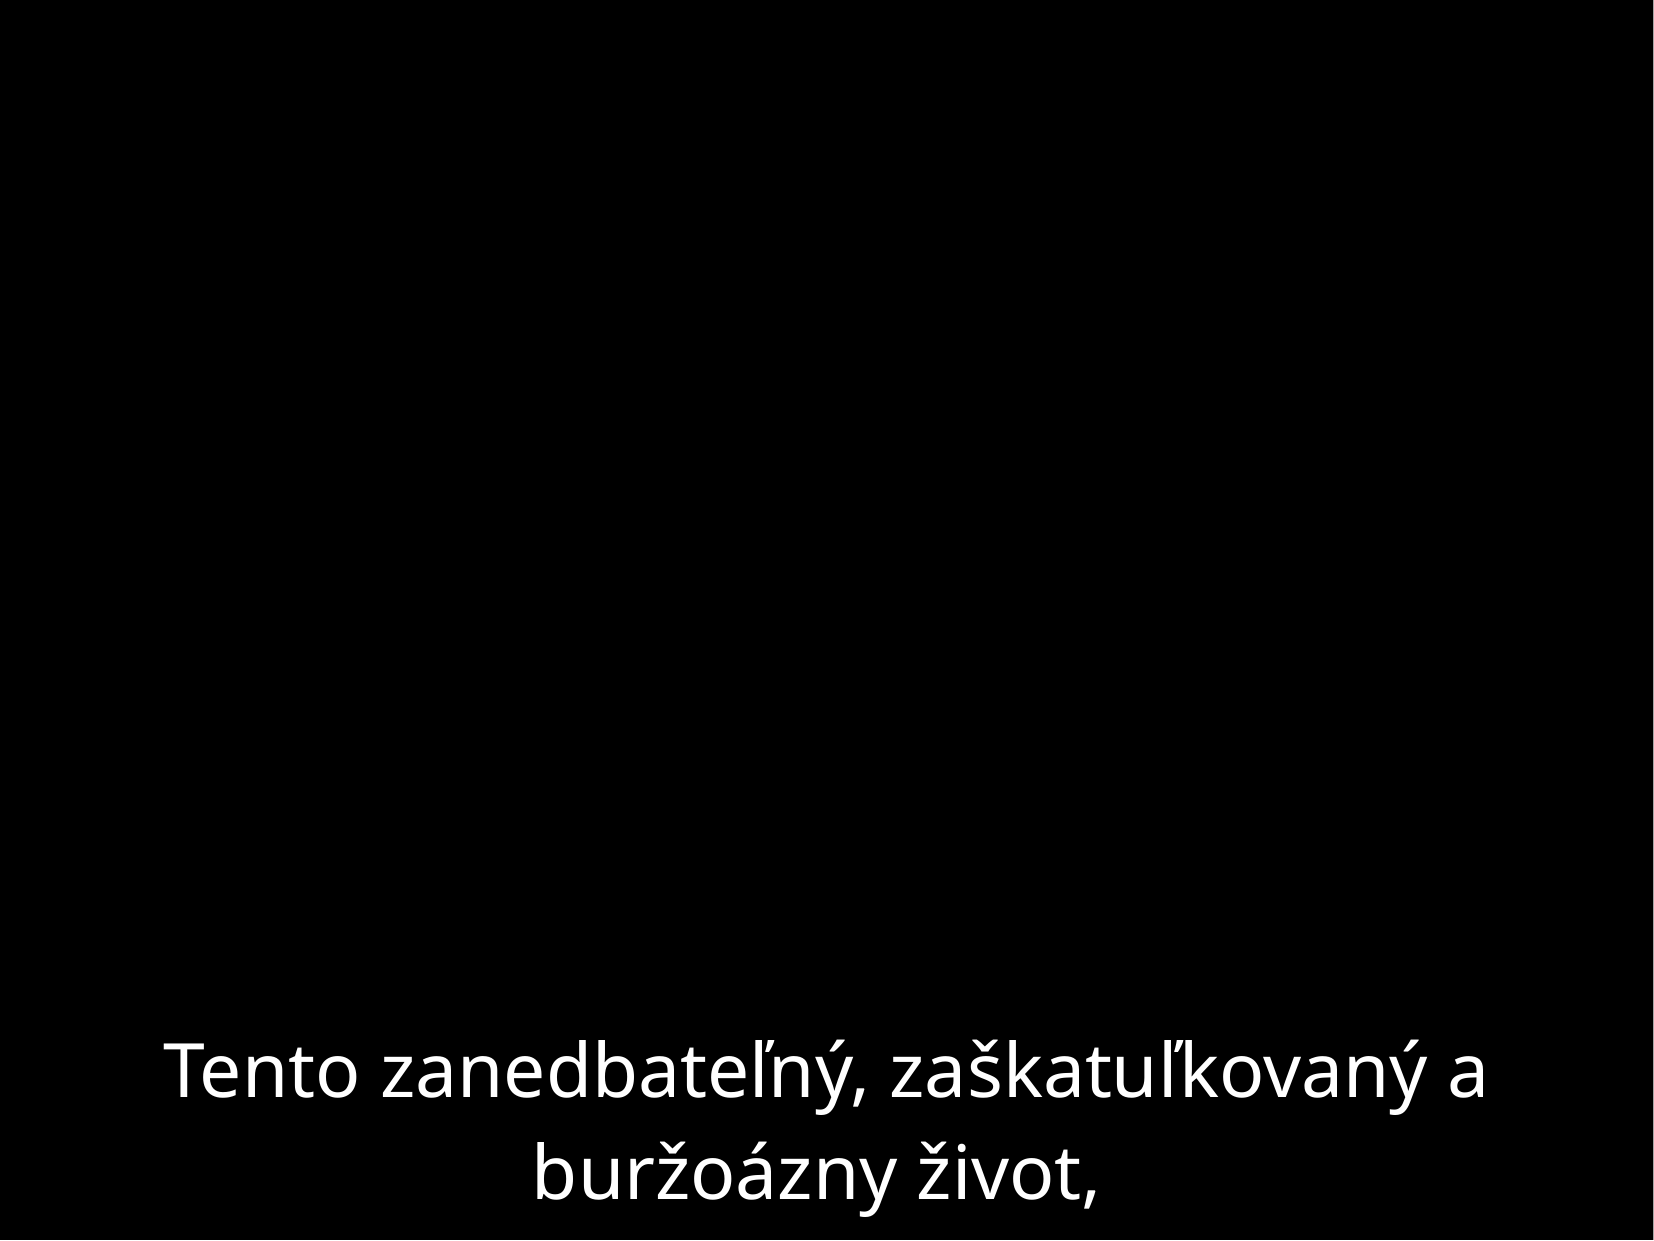

# Tento zanedbateľný, zaškatuľkovaný a buržoázny život,